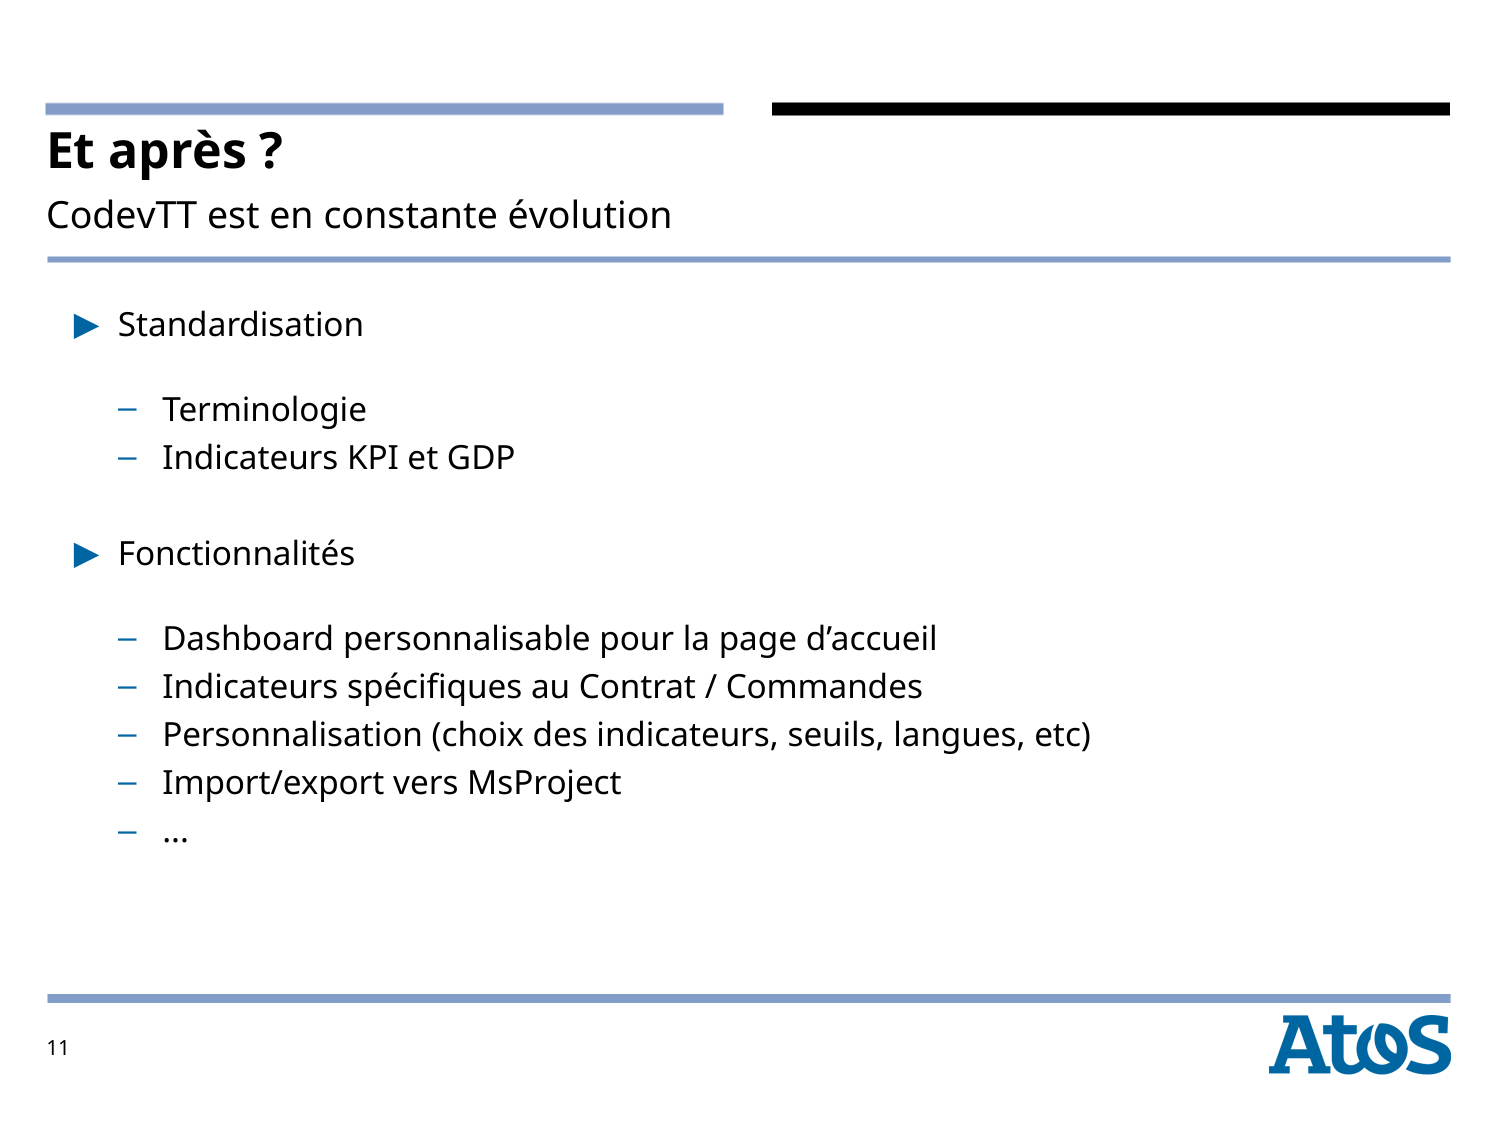

# Et après ?
CodevTT est en constante évolution
Standardisation
Terminologie
Indicateurs KPI et GDP
Fonctionnalités
Dashboard personnalisable pour la page d’accueil
Indicateurs spécifiques au Contrat / Commandes
Personnalisation (choix des indicateurs, seuils, langues, etc)
Import/export vers MsProject
...
11